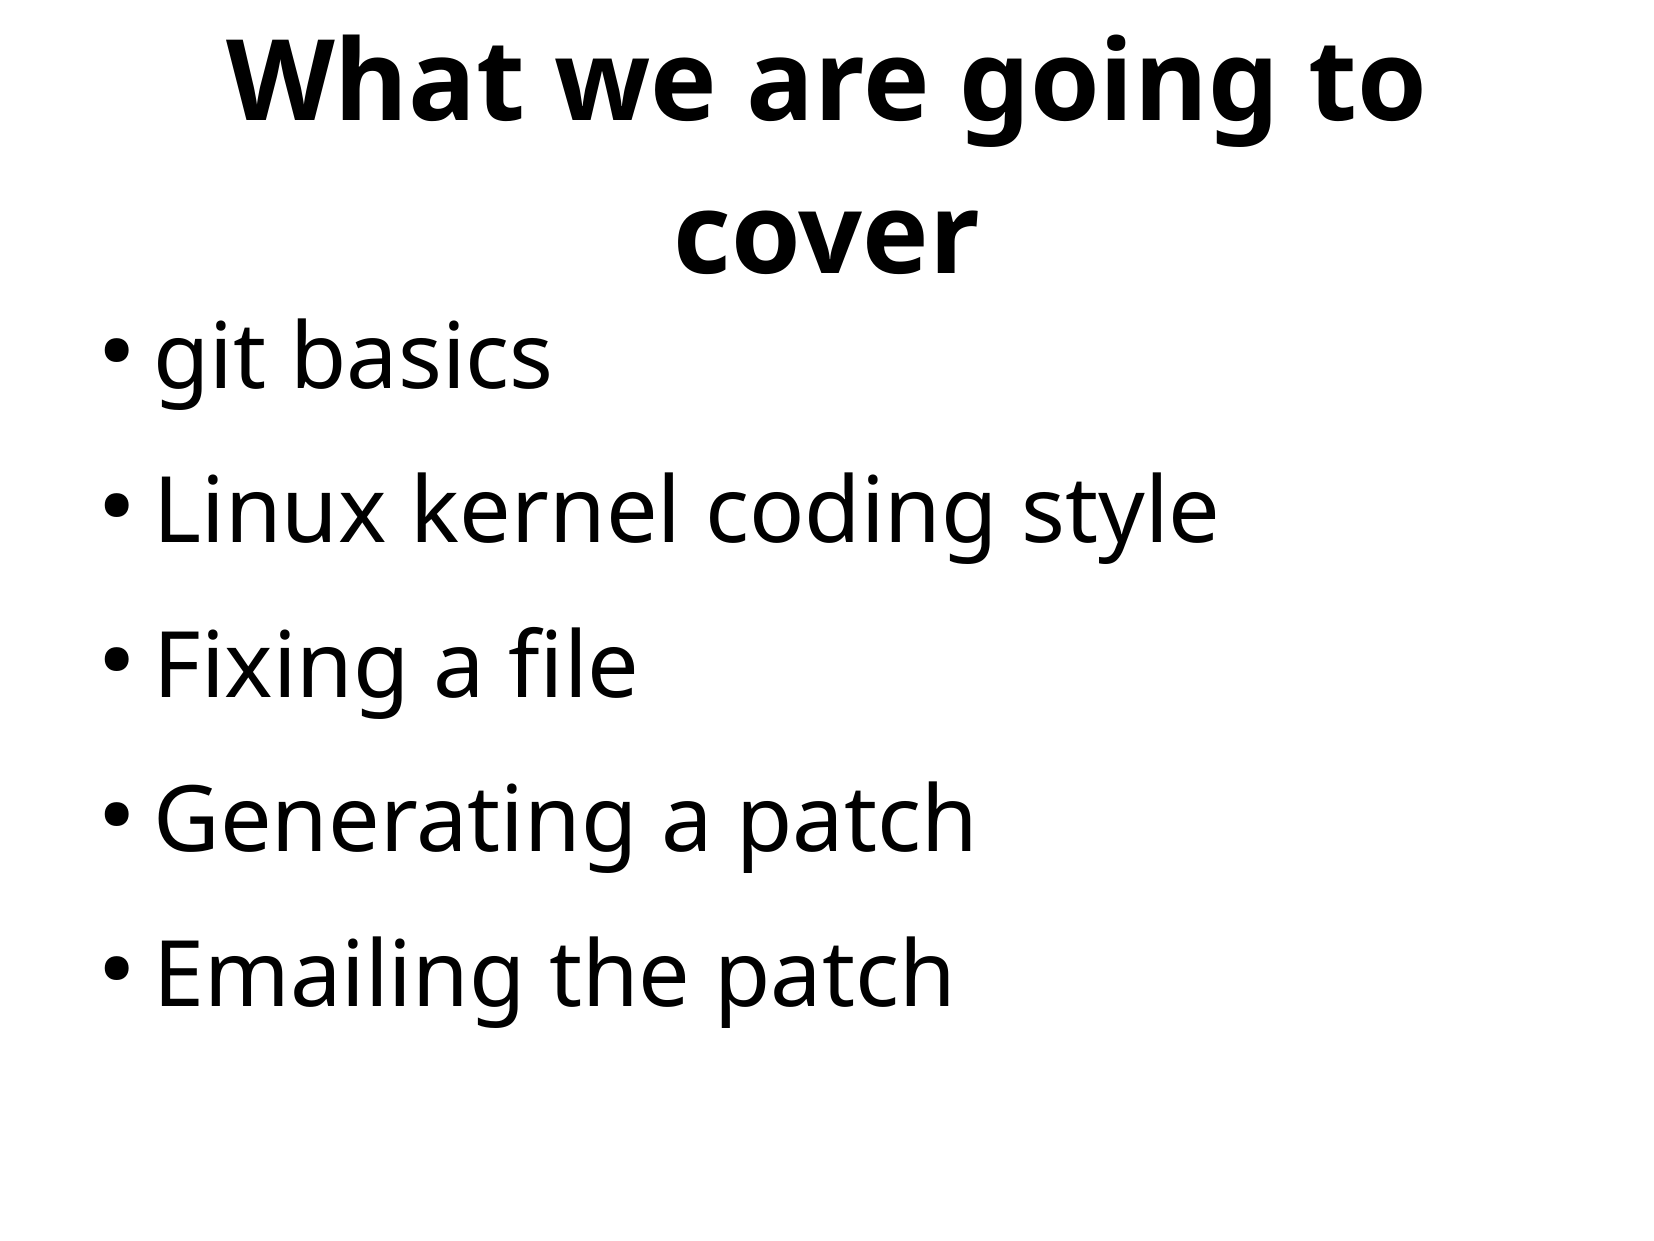

# What we are going to cover
git basics
Linux kernel coding style
Fixing a file
Generating a patch
Emailing the patch